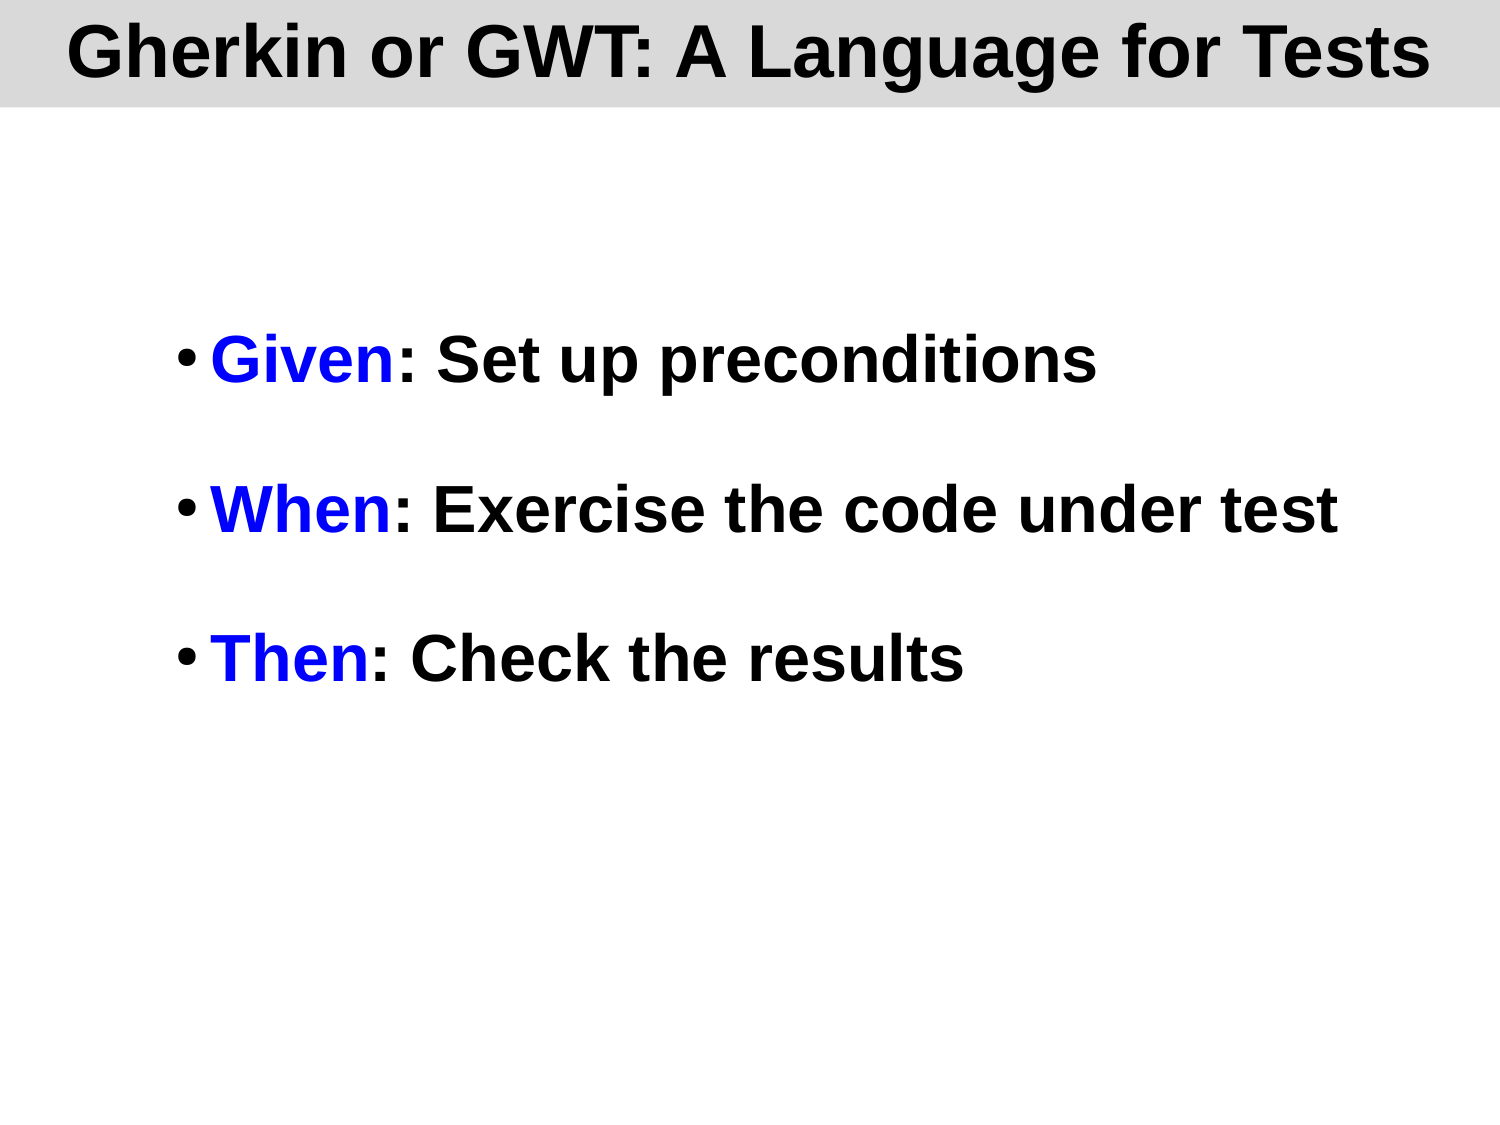

Gherkin or GWT: A Language for Tests
Given: Set up preconditions
When: Exercise the code under test
Then: Check the results